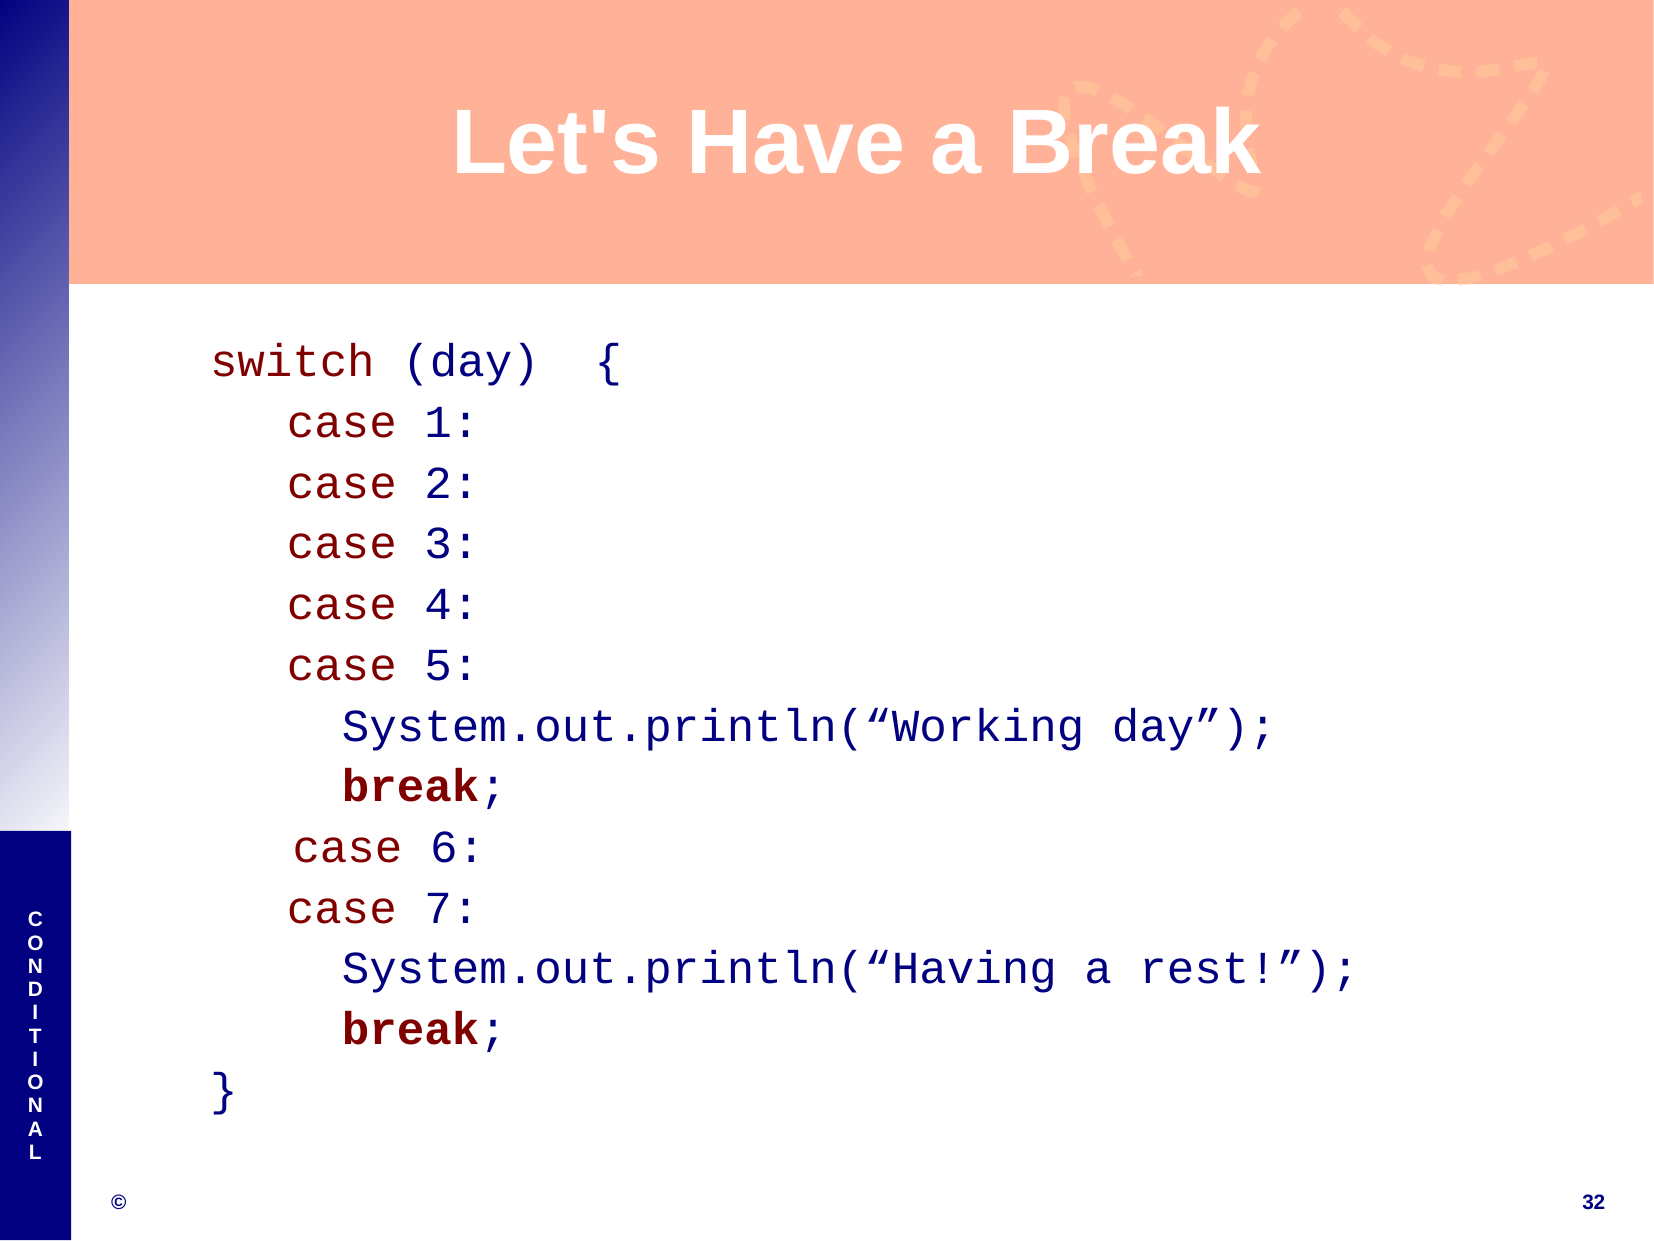

# Let's Have a Break
switch (day) {
case 1:
case 2:
case 3:
case 4:
case 5:
 System.out.println(“Working day”);
 break;
 case 6:
case 7:
 System.out.println(“Having a rest!”);
 break;
}
C
O
N
D
I
T
I
O
N
A
L